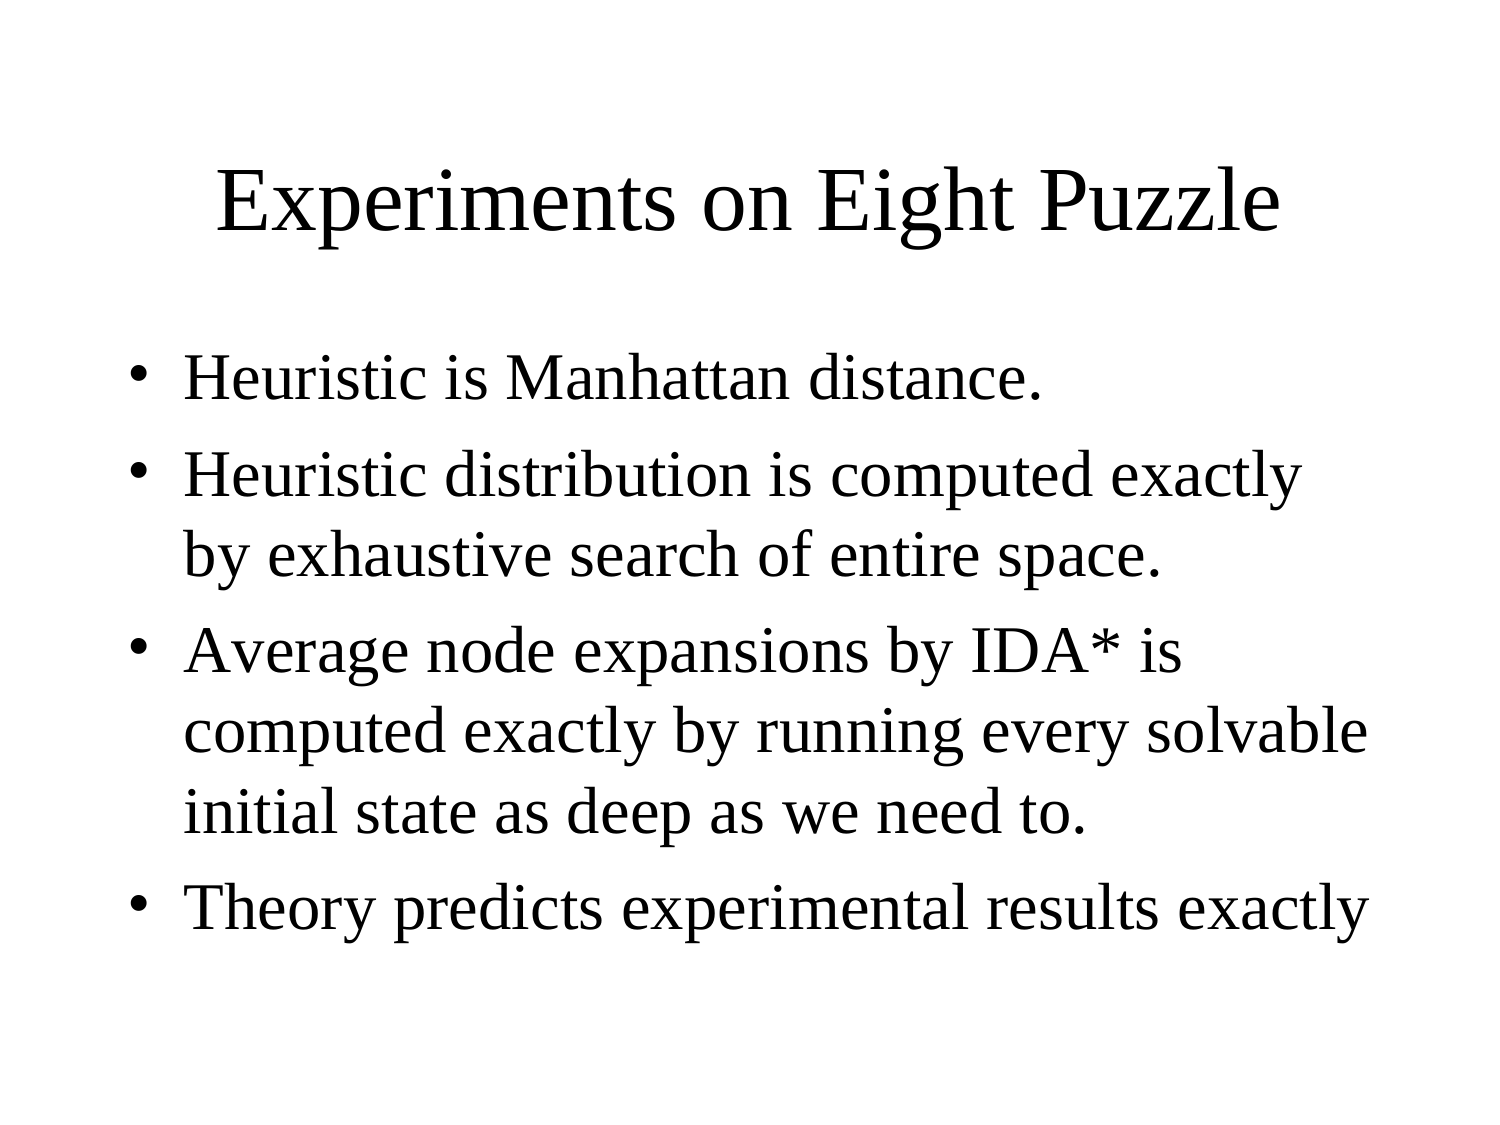

# Experiments on Eight Puzzle
Heuristic is Manhattan distance.
Heuristic distribution is computed exactly by exhaustive search of entire space.
Average node expansions by IDA* is computed exactly by running every solvable initial state as deep as we need to.
Theory predicts experimental results exactly